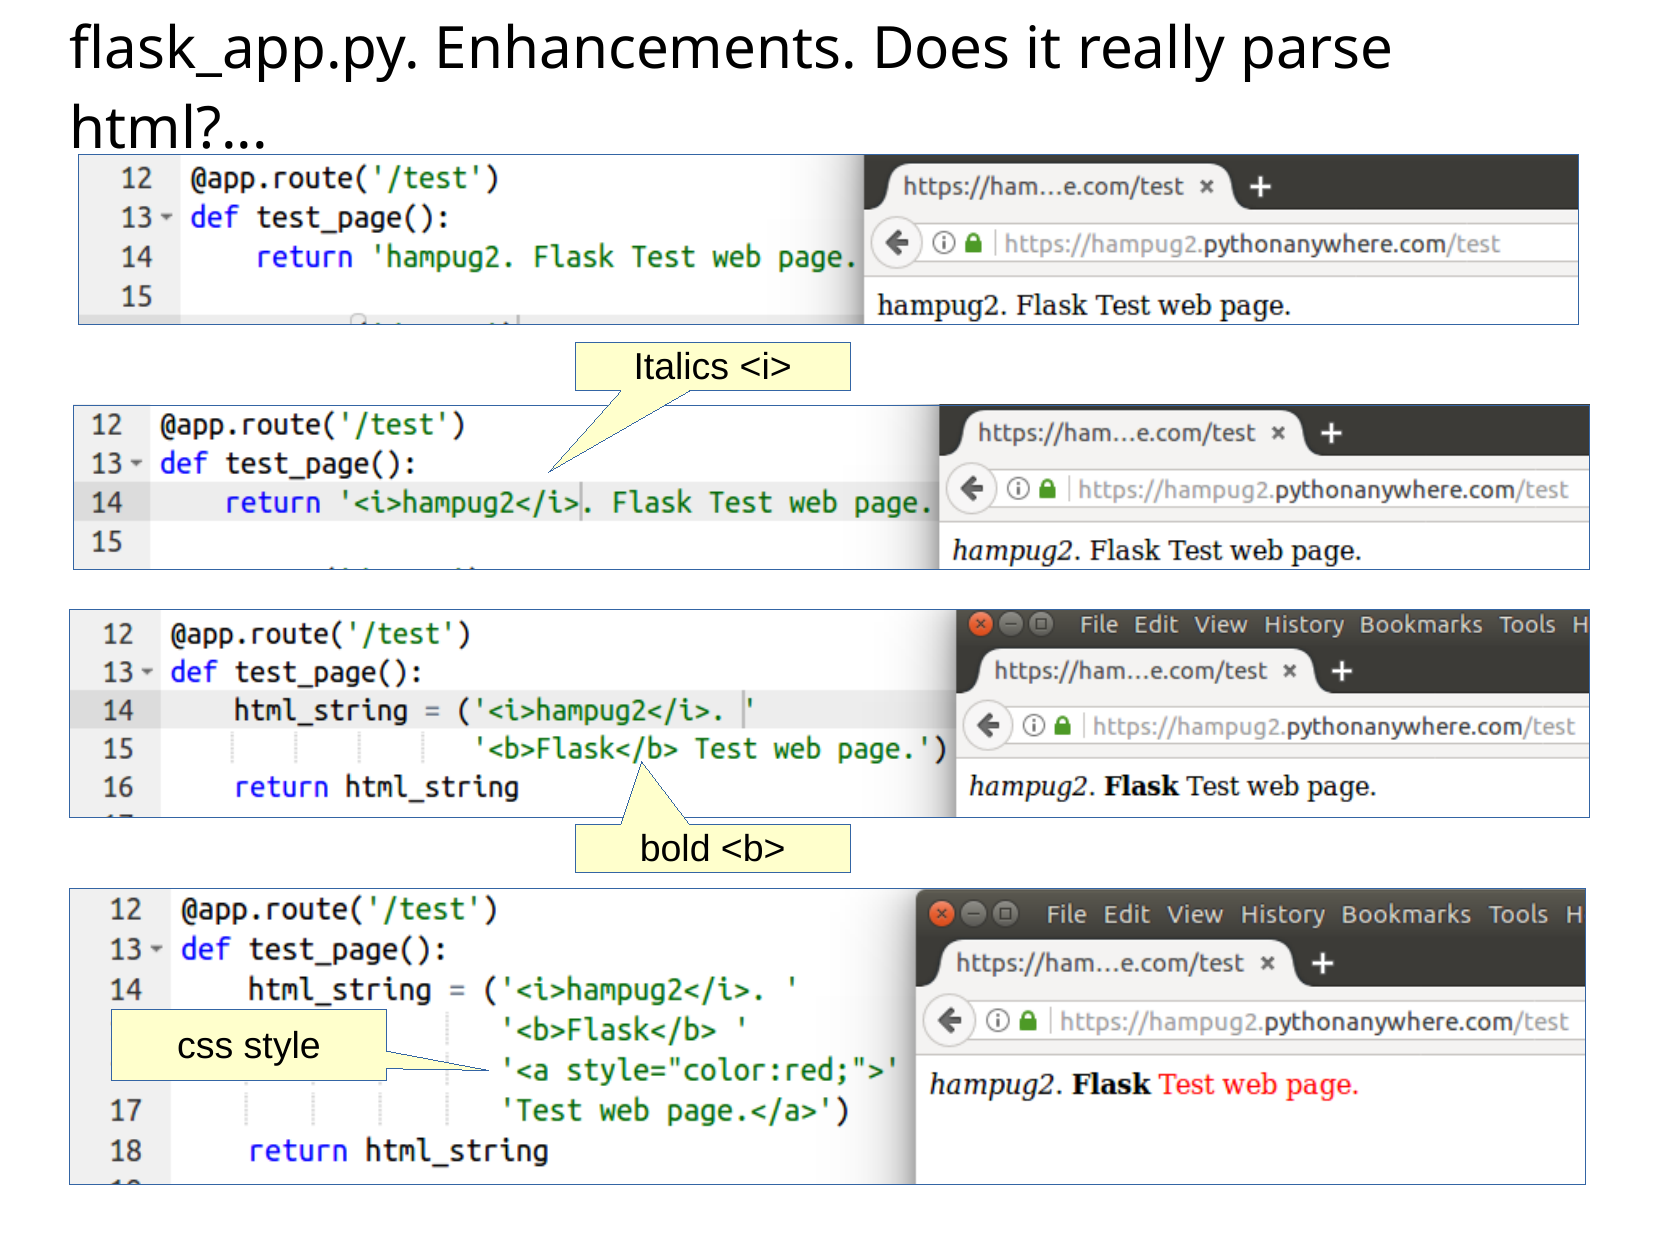

flask_app.py. Enhancements. Does it really parse html?...
Italics <i>
bold <b>
css style